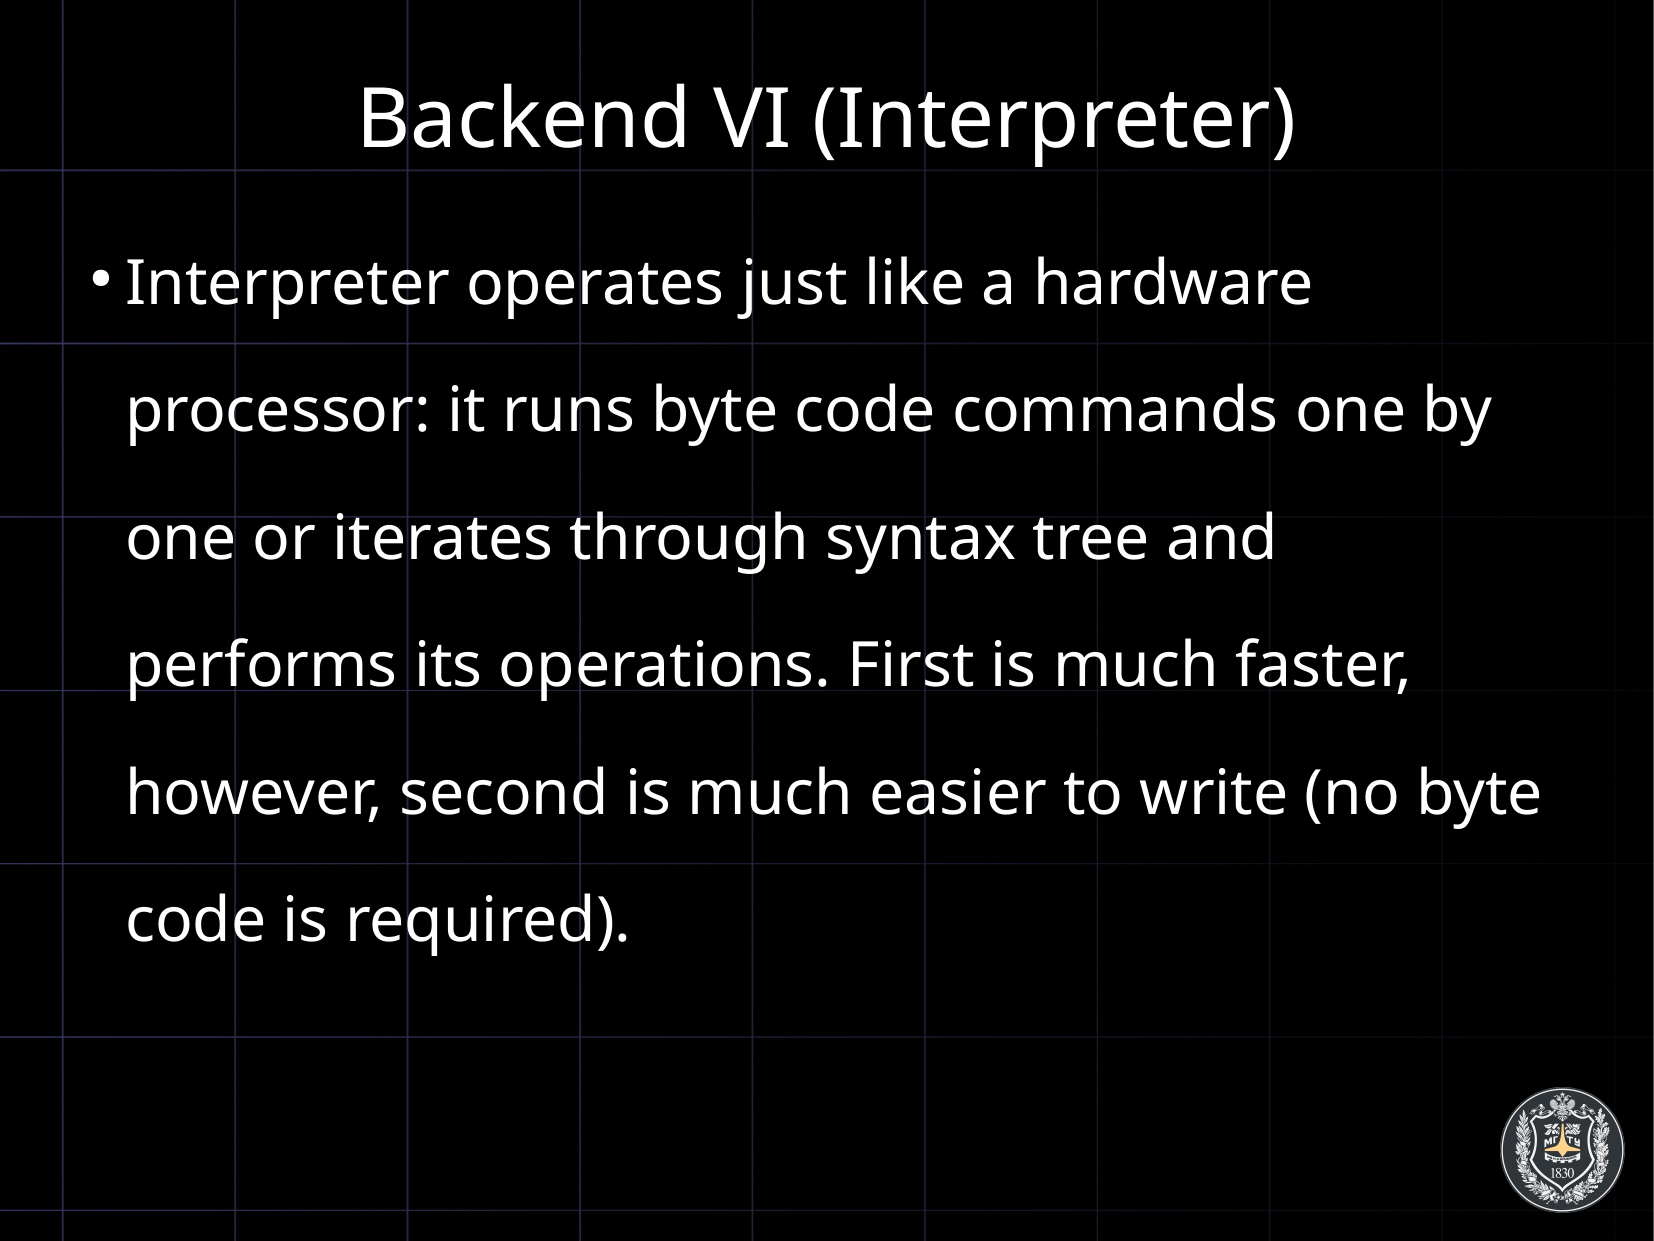

# Backend VI (Interpreter)
Interpreter operates just like a hardware processor: it runs byte code commands one by one or iterates through syntax tree and performs its operations. First is much faster, however, second is much easier to write (no byte code is required).